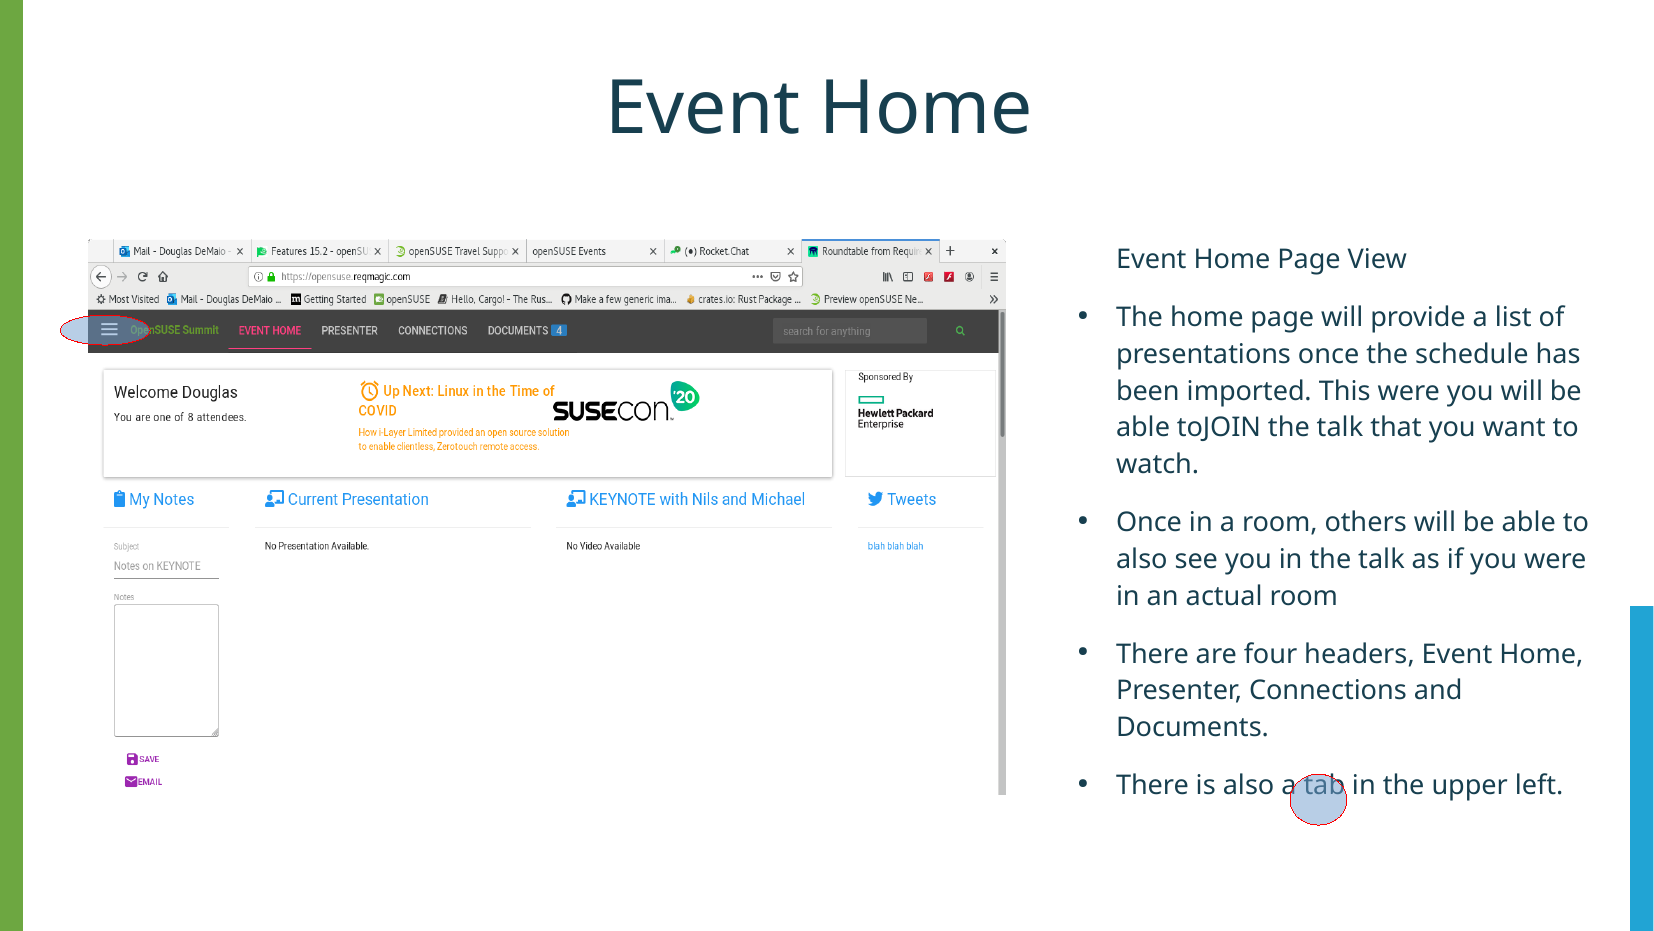

Event Home
# Event Home Page View
The home page will provide a list of presentations once the schedule has been imported. This were you will be able toJOIN the talk that you want to watch.
Once in a room, others will be able to also see you in the talk as if you were in an actual room
There are four headers, Event Home, Presenter, Connections and Documents.
There is also a tab in the upper left.